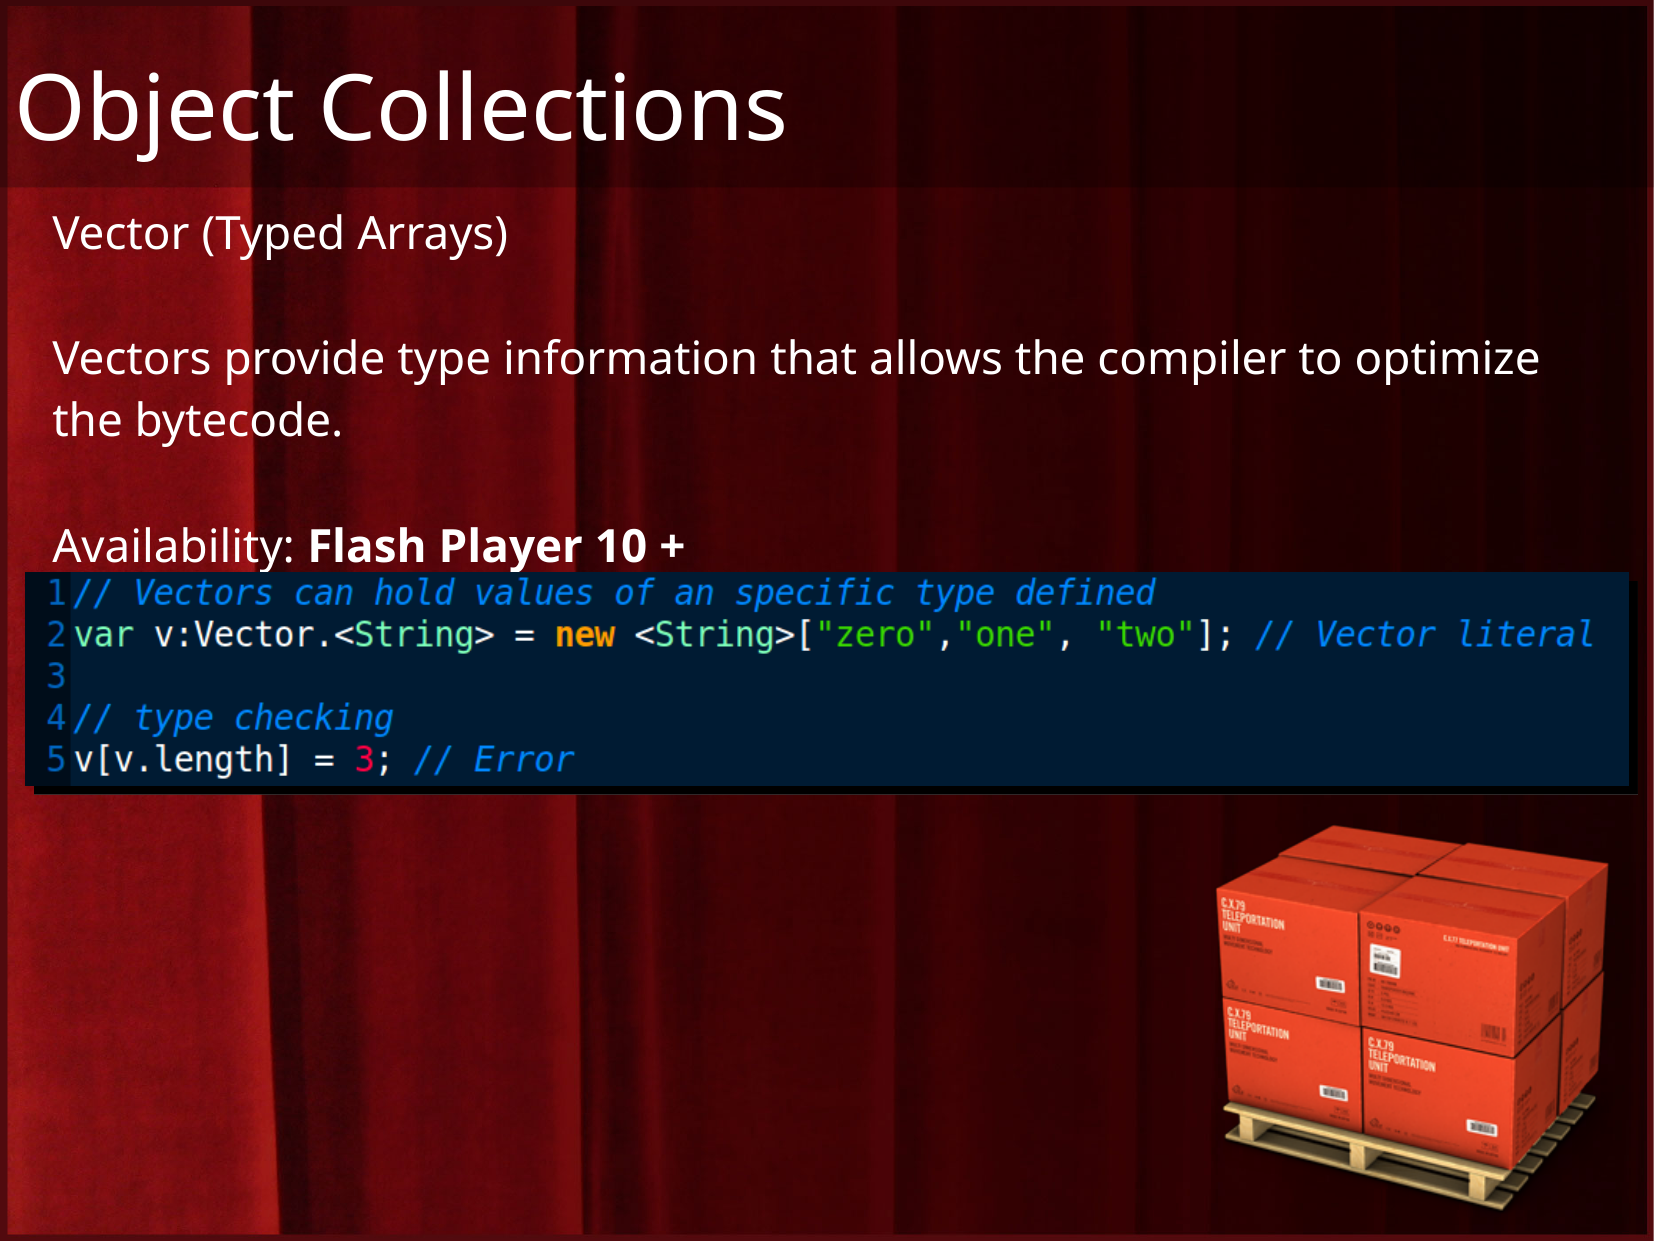

Object Collections
Vector (Typed Arrays)
Vectors provide type information that allows the compiler to optimize the bytecode.
Availability: Flash Player 10 +